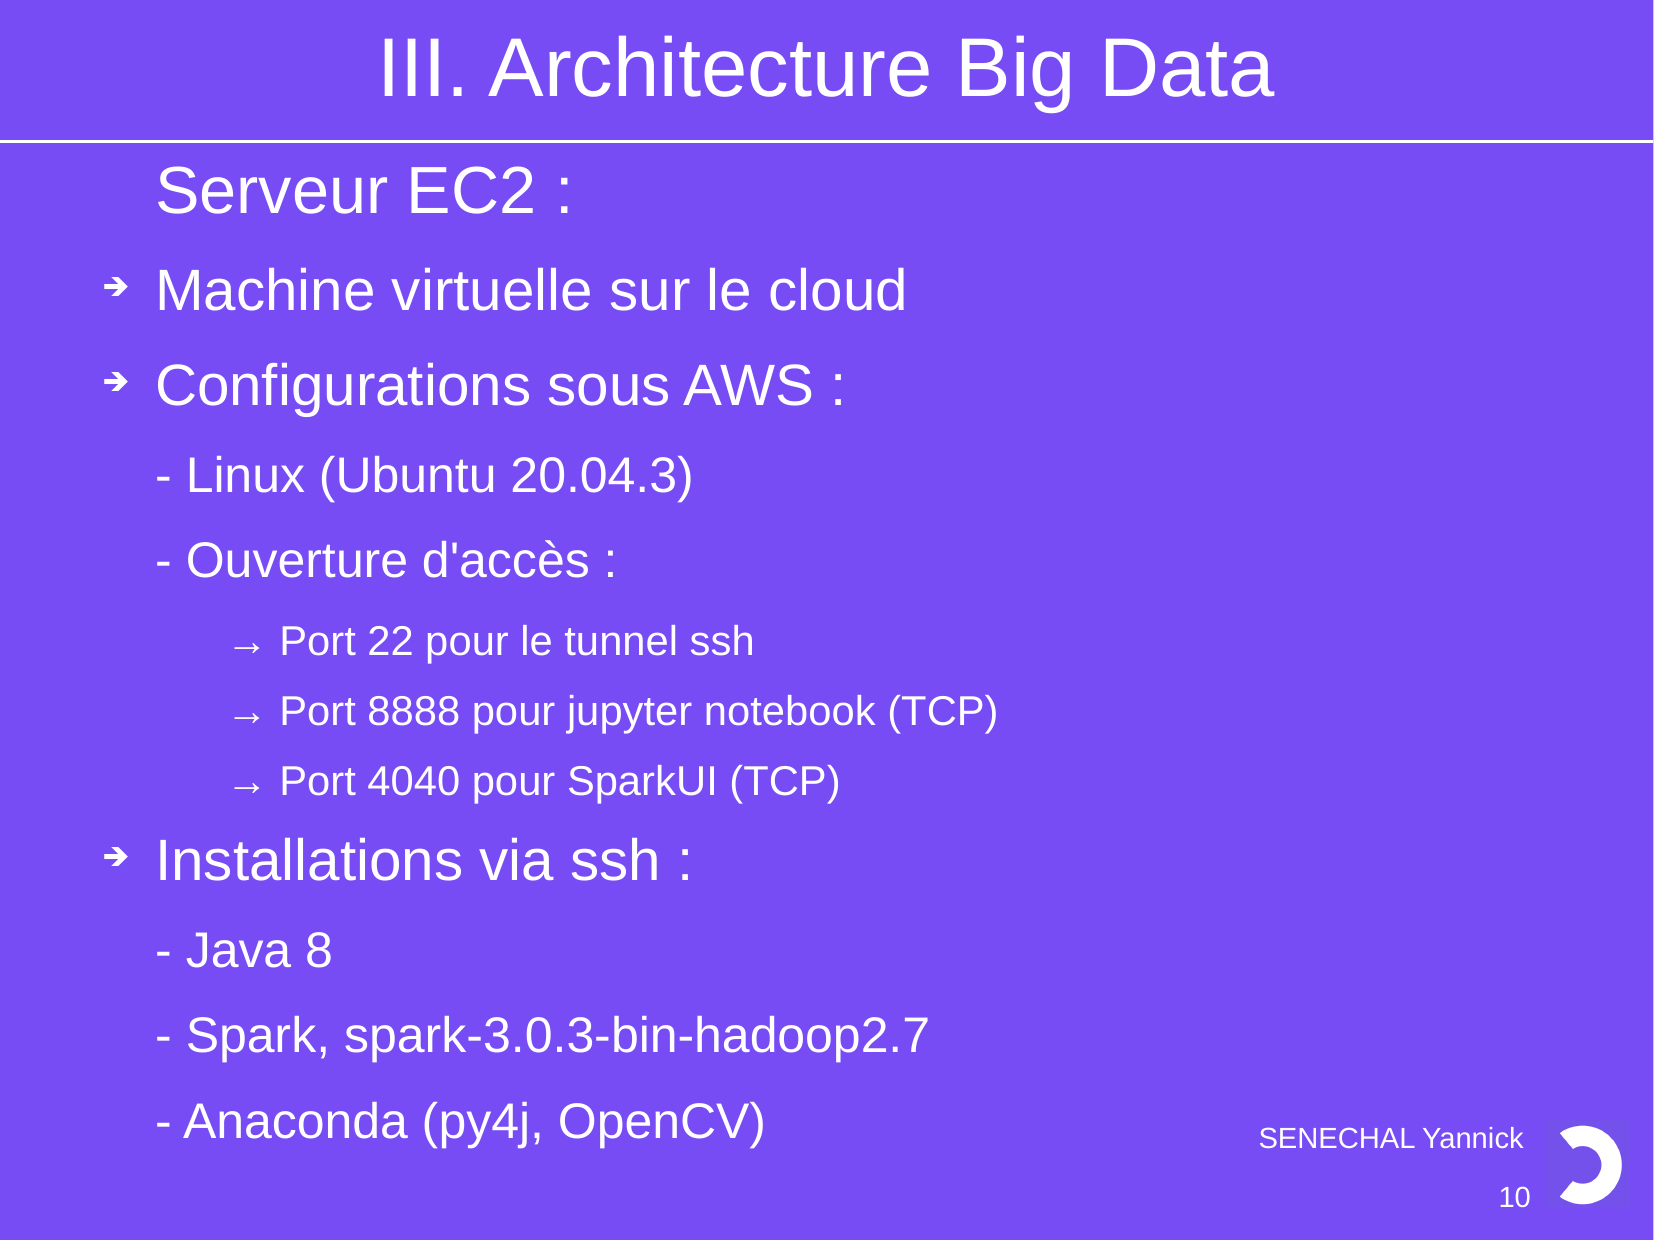

# III. Architecture Big Data
Serveur EC2 :
Machine virtuelle sur le cloud
Configurations sous AWS :
- Linux (Ubuntu 20.04.3)
- Ouverture d'accès :
→ Port 22 pour le tunnel ssh
→ Port 8888 pour jupyter notebook (TCP)
→ Port 4040 pour SparkUI (TCP)
Installations via ssh :
- Java 8
- Spark, spark-3.0.3-bin-hadoop2.7
- Anaconda (py4j, OpenCV)
SENECHAL Yannick
10